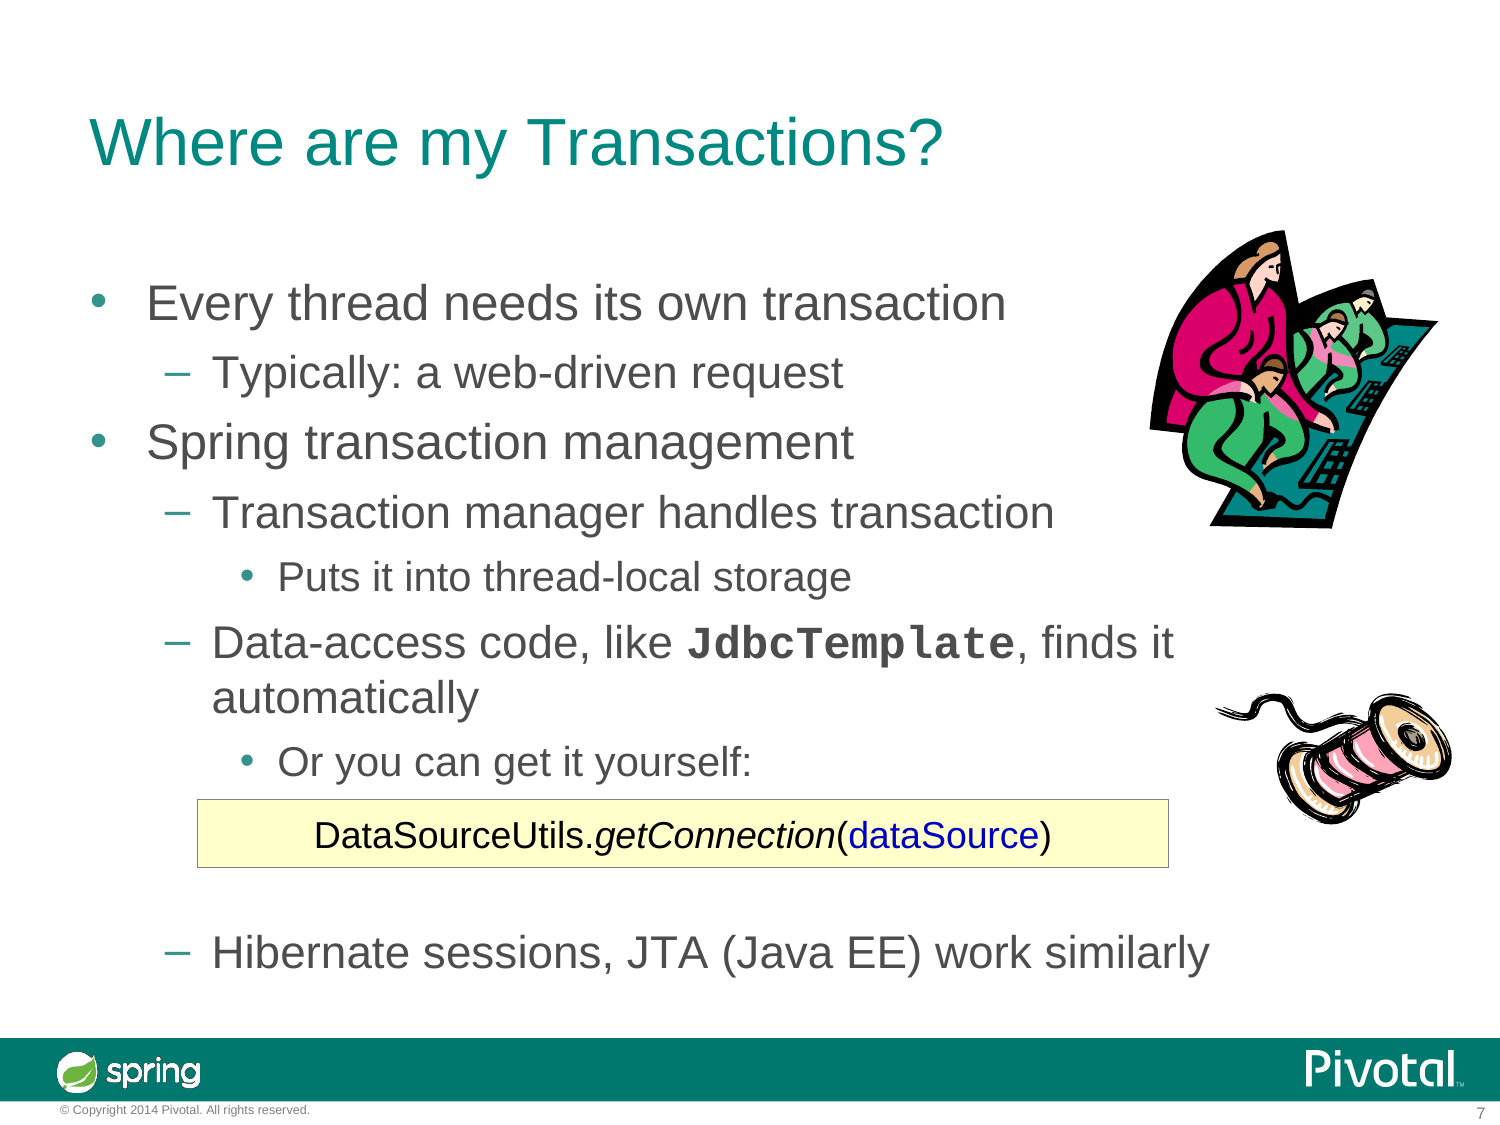

# Where are my Transactions?
Every thread needs its own transaction
Typically: a web-driven request
Spring transaction management
Transaction manager handles transaction
Puts it into thread-local storage
Data-access code, like JdbcTemplate, finds it automatically
Or you can get it yourself:
Hibernate sessions, JTA (Java EE) work similarly
DataSourceUtils.getConnection(dataSource)